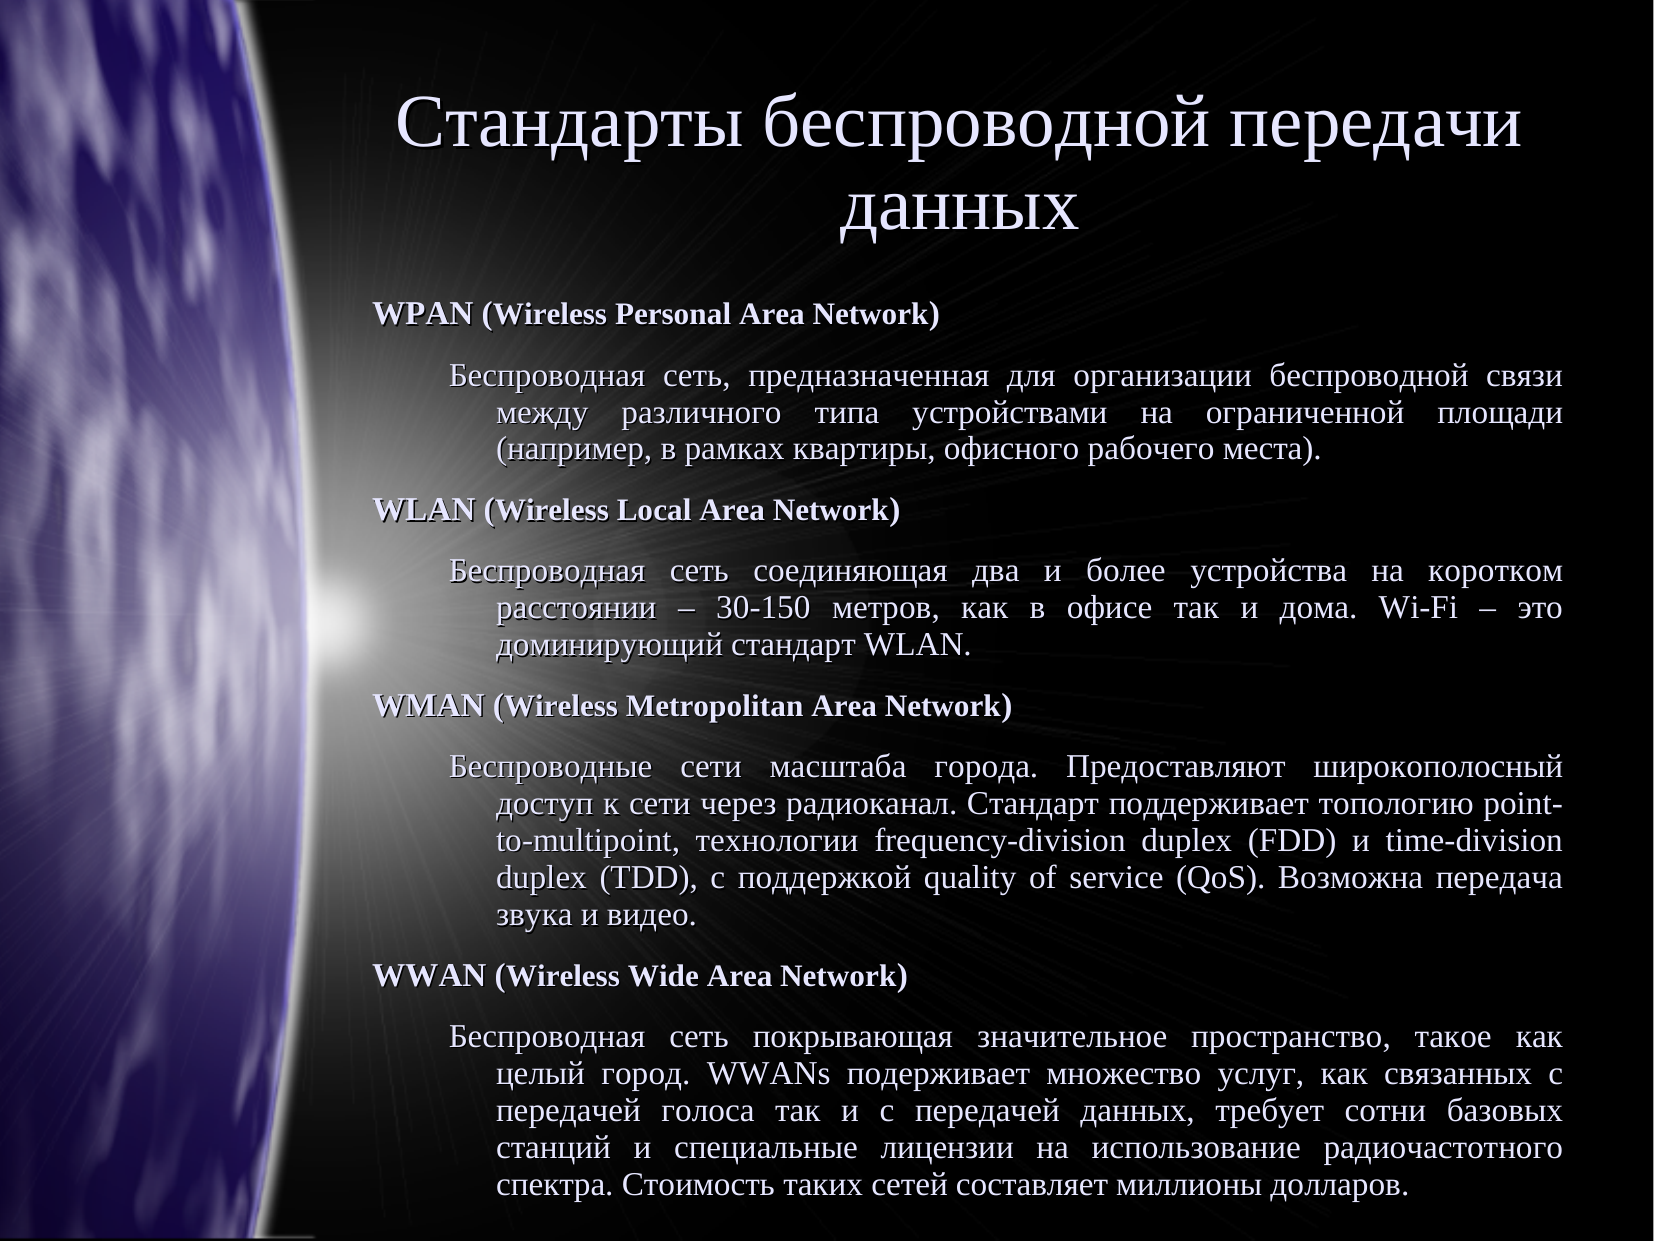

# Стандарты беспроводной передачи данных
WPAN (Wireless Personal Area Network)
Беспроводная сеть, предназначенная для организации беспроводной связи между различного типа устройствами на ограниченной площади (например, в рамках квартиры, офисного рабочего места).
WLAN (Wireless Local Area Network)
Беспроводная сеть соединяющая два и более устройства на коротком расстоянии – 30-150 метров, как в офисе так и дома. Wi-Fi – это доминирующий стандарт WLAN.
WMAN (Wireless Metropolitan Area Network)
Беспроводные сети масштаба города. Предоставляют широкополосный доступ к сети через радиоканал. Стандарт поддерживает топологию point-to-multipoint, технологии frequency-division duplex (FDD) и time-division duplex (TDD), с поддержкой quality of service (QoS). Возможна передача звука и видео.
WWAN (Wireless Wide Area Network)
Беспроводная сеть покрывающая значительное пространство, такое как целый город. WWANs подерживает множество услуг, как связанных с передачей голоса так и с передачей данных, требует сотни базовых станций и специальные лицензии на использование радиочастотного спектра. Стоимость таких сетей составляет миллионы долларов.